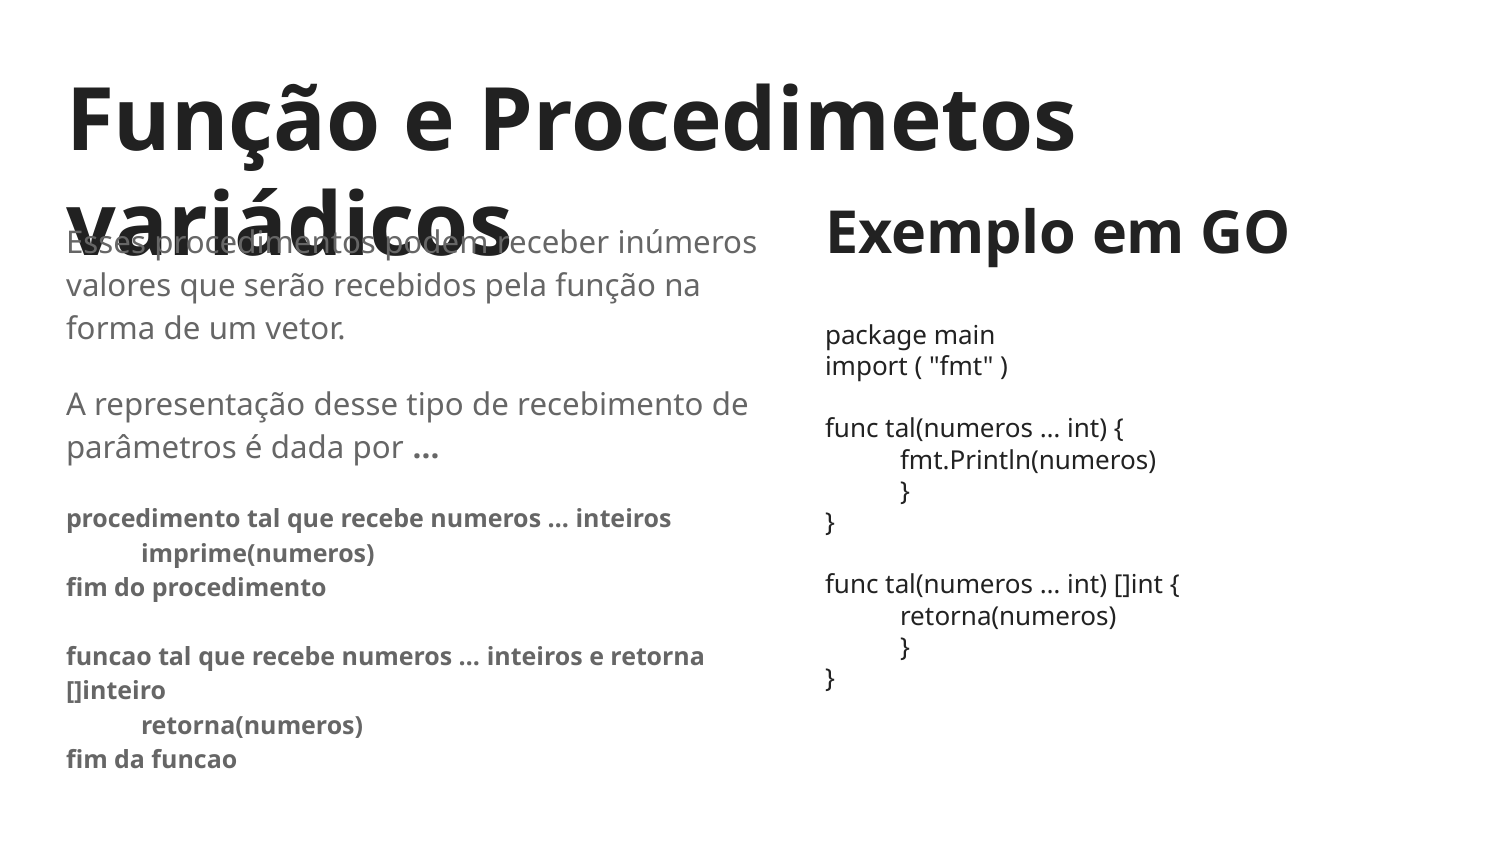

# Função e Procedimetos variádicos
Exemplo em GO
package main
import ( "fmt" )
func tal(numeros … int) {
fmt.Println(numeros)
}
}
func tal(numeros … int) []int {
retorna(numeros)
}
}
Esses procedimentos podem receber inúmeros valores que serão recebidos pela função na forma de um vetor.
A representação desse tipo de recebimento de parâmetros é dada por ...
procedimento tal que recebe numeros … inteiros
imprime(numeros)
fim do procedimento
funcao tal que recebe numeros … inteiros e retorna []inteiro
retorna(numeros)
fim da funcao